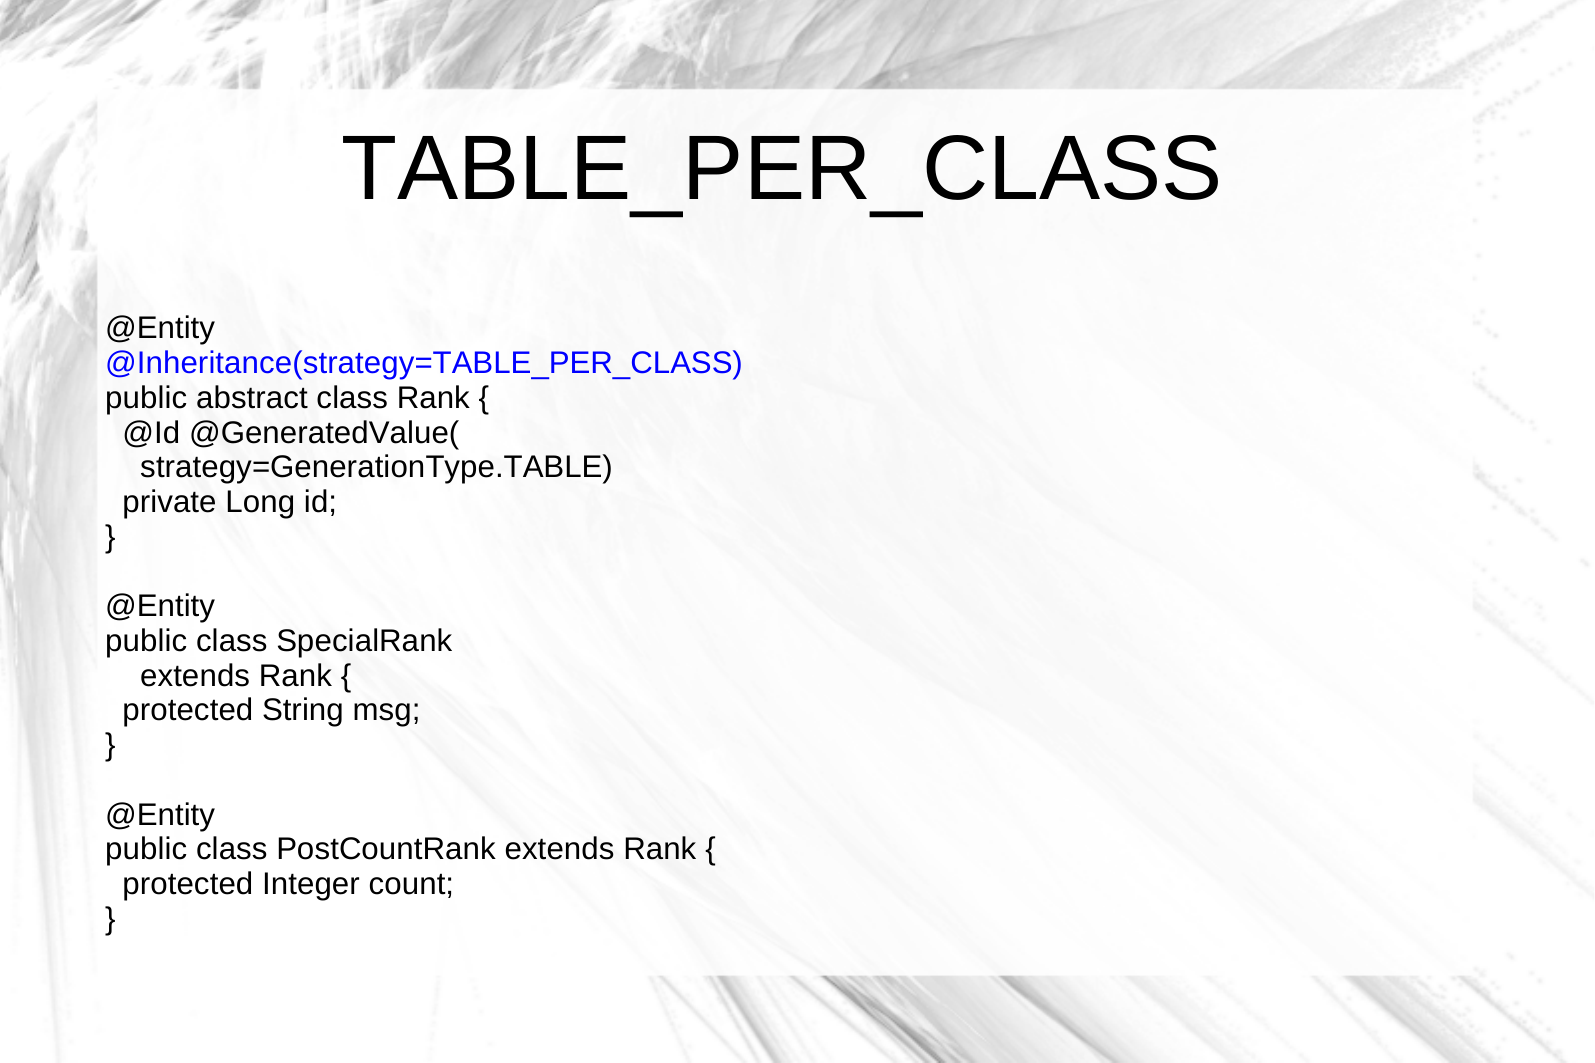

# TABLE_PER_CLASS
@Entity
@Inheritance(strategy=TABLE_PER_CLASS)
public abstract class Rank {
 @Id @GeneratedValue(
 strategy=GenerationType.TABLE)
 private Long id;
}
@Entity
public class SpecialRank
 extends Rank {
 protected String msg;
}
@Entity
public class PostCountRank extends Rank {
 protected Integer count;
}